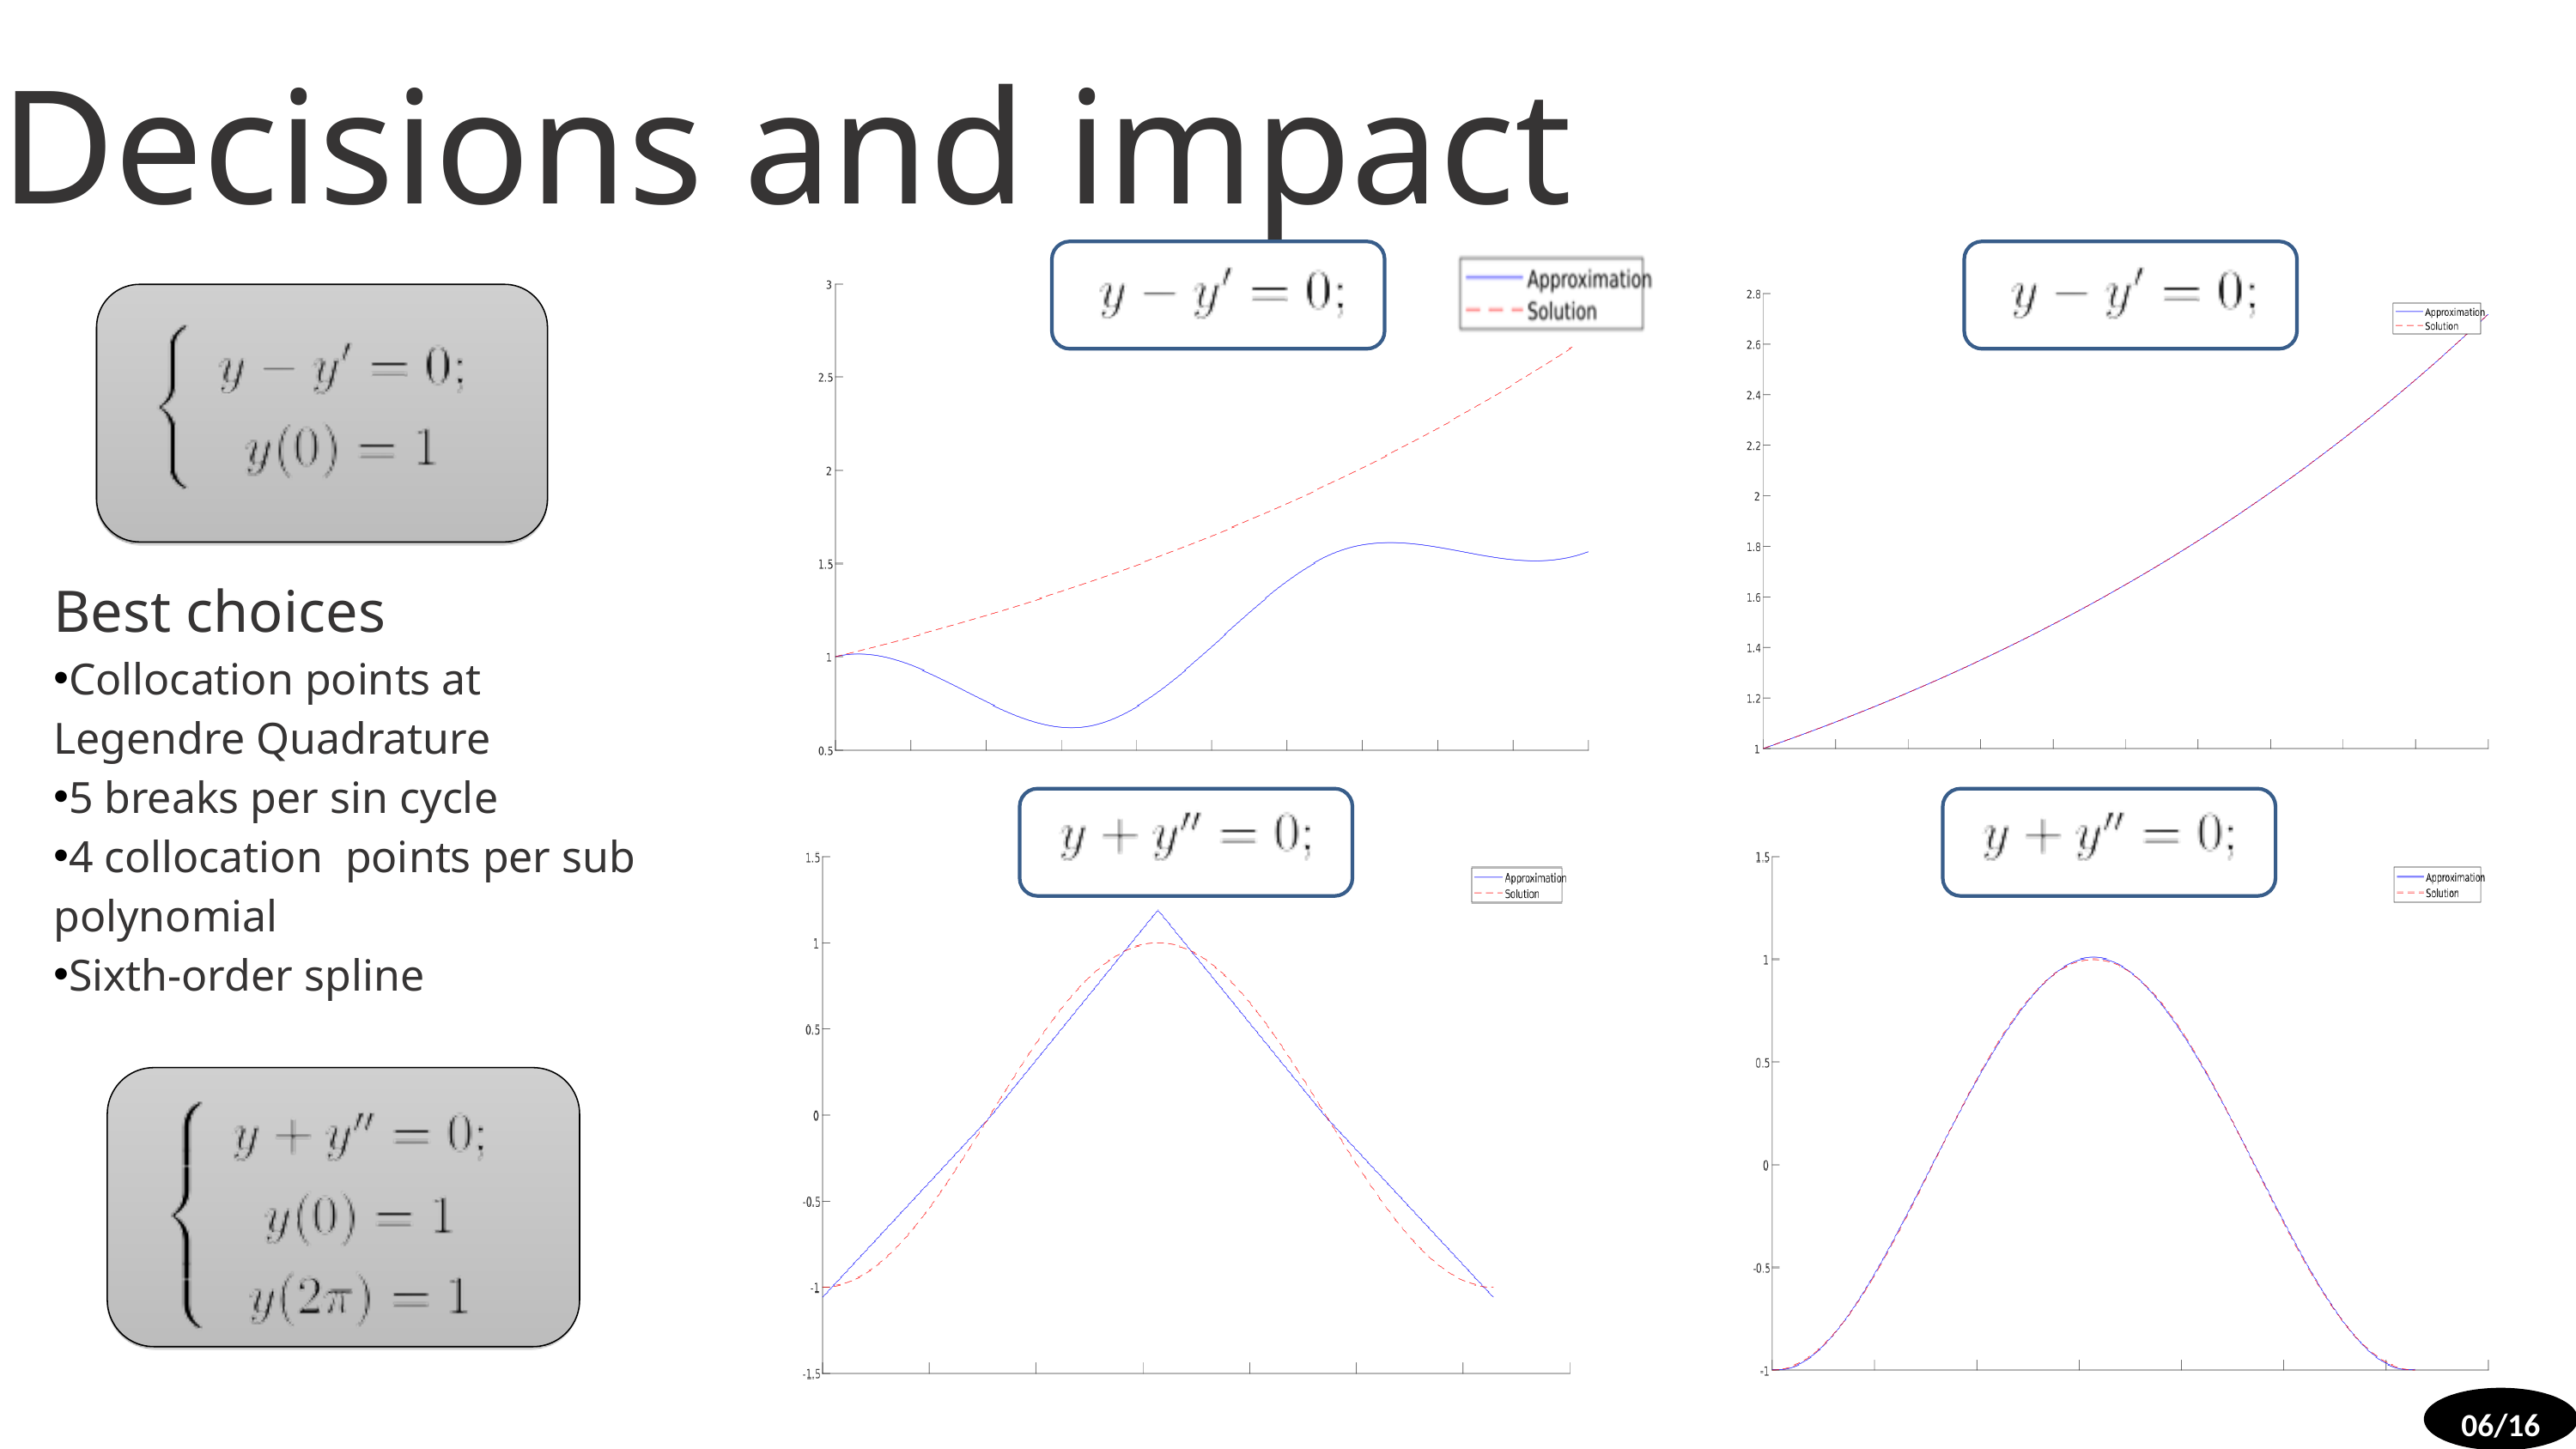

Decisions and impact
Best choices
Collocation points at Legendre Quadrature
5 breaks per sin cycle
4 collocation points per sub polynomial
Sixth-order spline
06/16